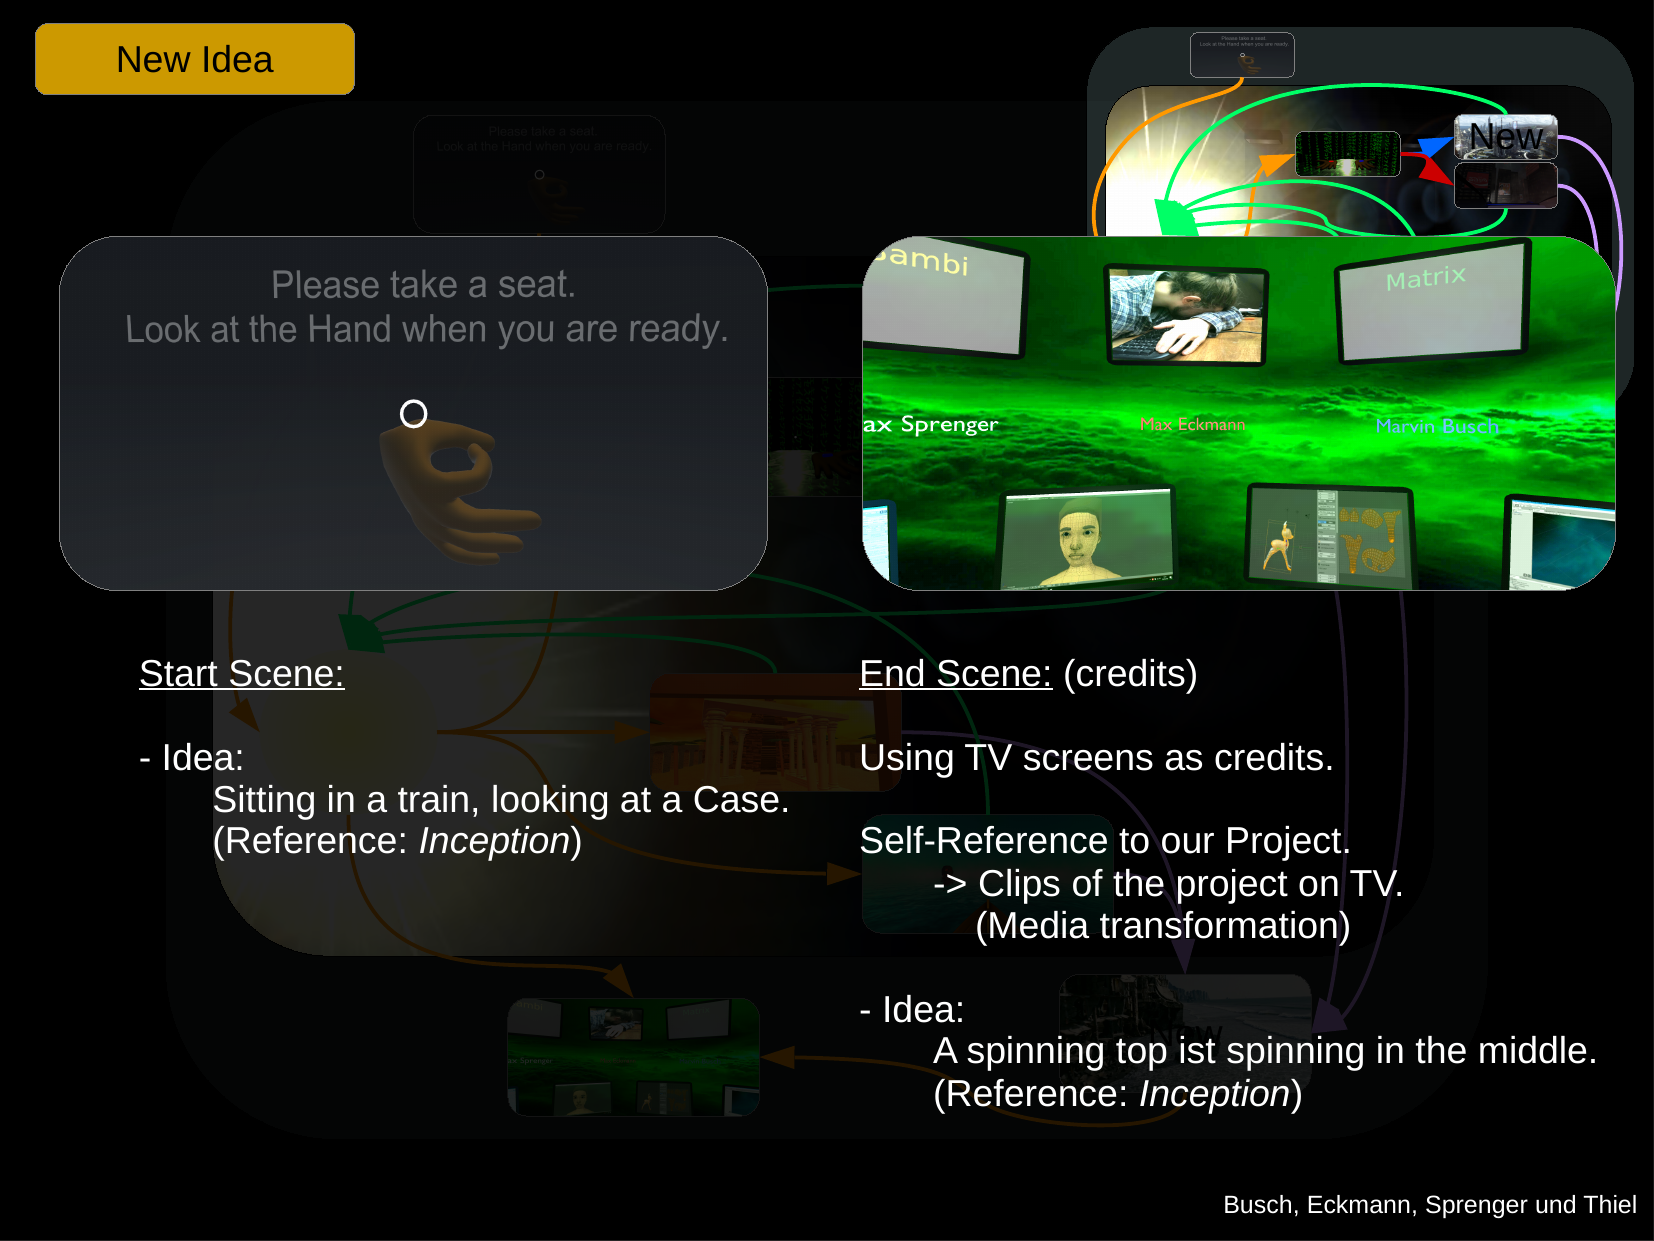

New Idea
New
New
New
New
Start Scene:
- Idea:
	Sitting in a train, looking at a Case.
	(Reference: Inception)
End Scene: (credits)
Using TV screens as credits.
Self-Reference to our Project.
	-> Clips of the project on TV.
	 (Media transformation)
- Idea:
	A spinning top ist spinning in the middle.
	(Reference: Inception)
Busch, Eckmann, Sprenger und Thiel